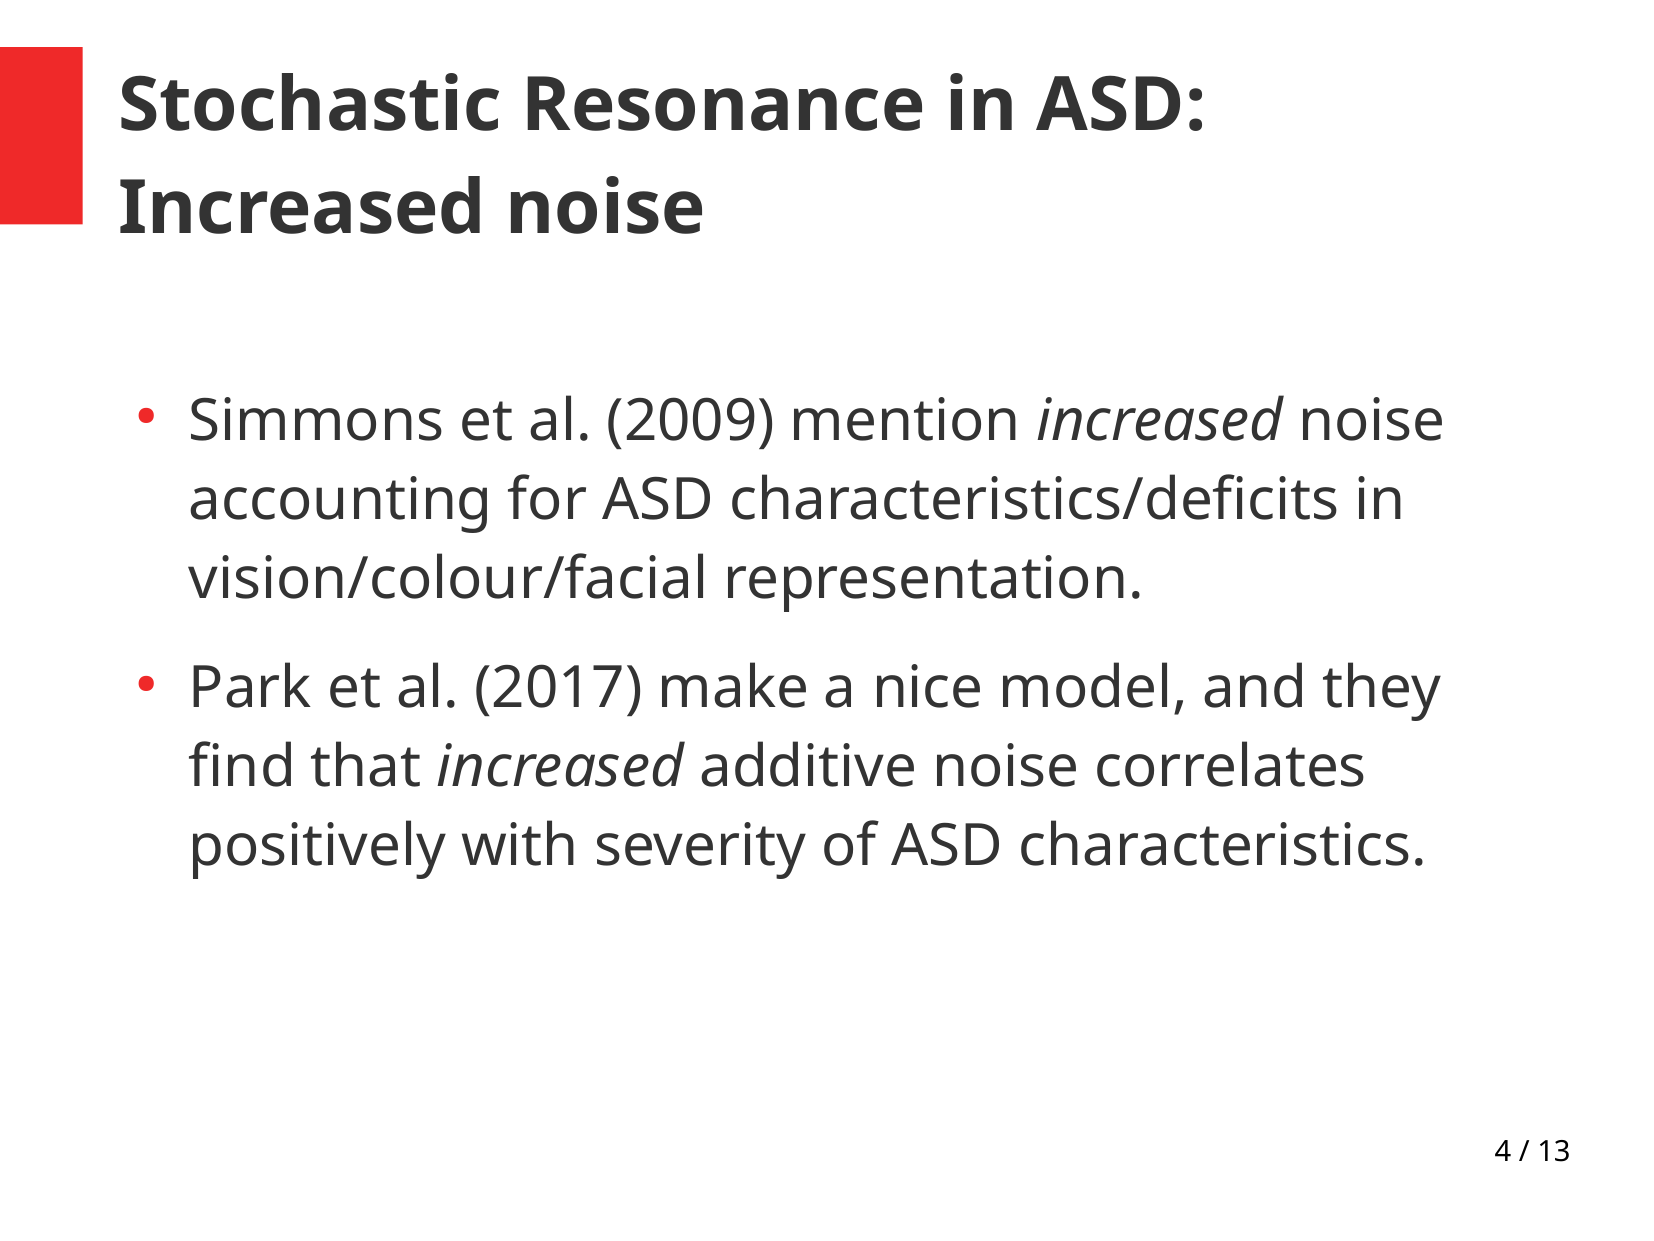

# Stochastic Resonance in ASD: Increased noise
Simmons et al. (2009) mention increased noise accounting for ASD characteristics/deficits in vision/colour/facial representation.
Park et al. (2017) make a nice model, and they find that increased additive noise correlates positively with severity of ASD characteristics.
4